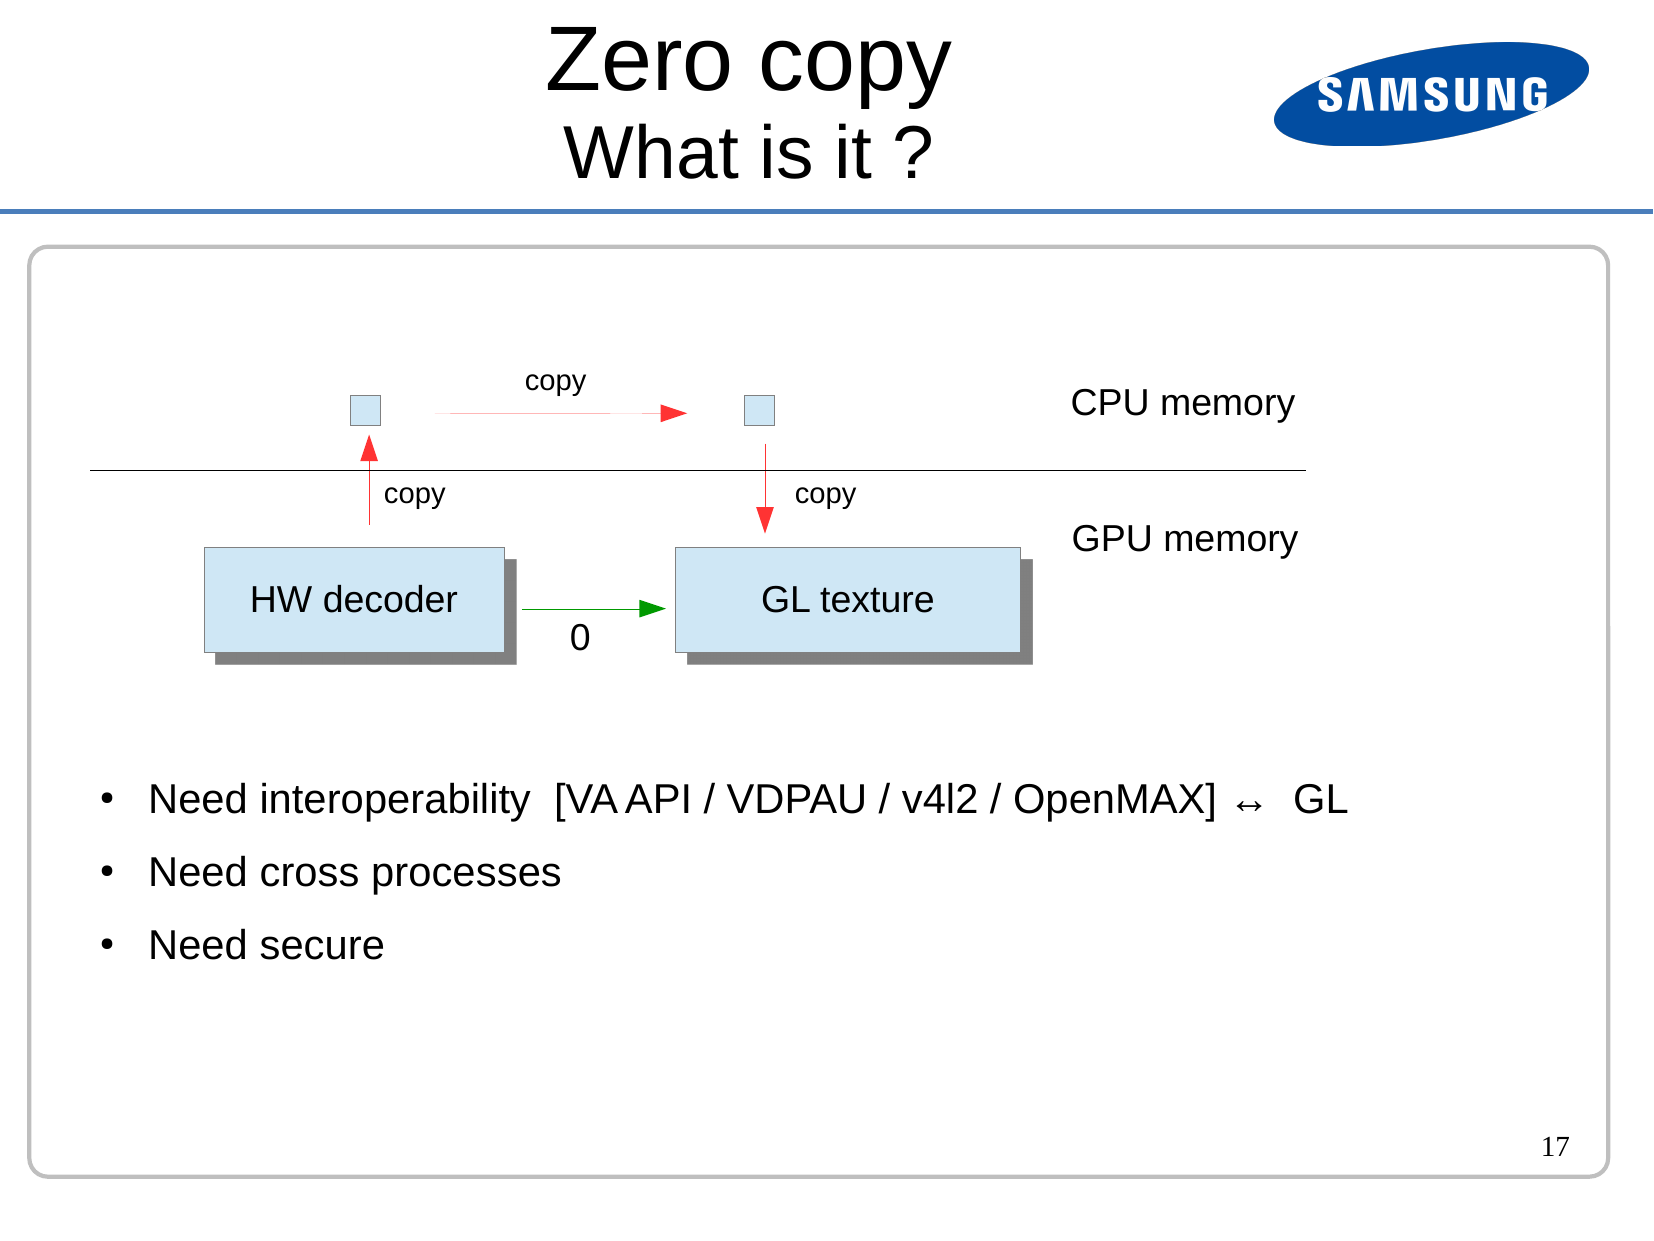

Zero copy
What is it ?
copy
CPU memory
copy
copy
GPU memory
HW decoder
GL texture
0
# Need interoperability [VA API / VDPAU / v4l2 / OpenMAX] ↔ GL
Need cross processes
Need secure
17